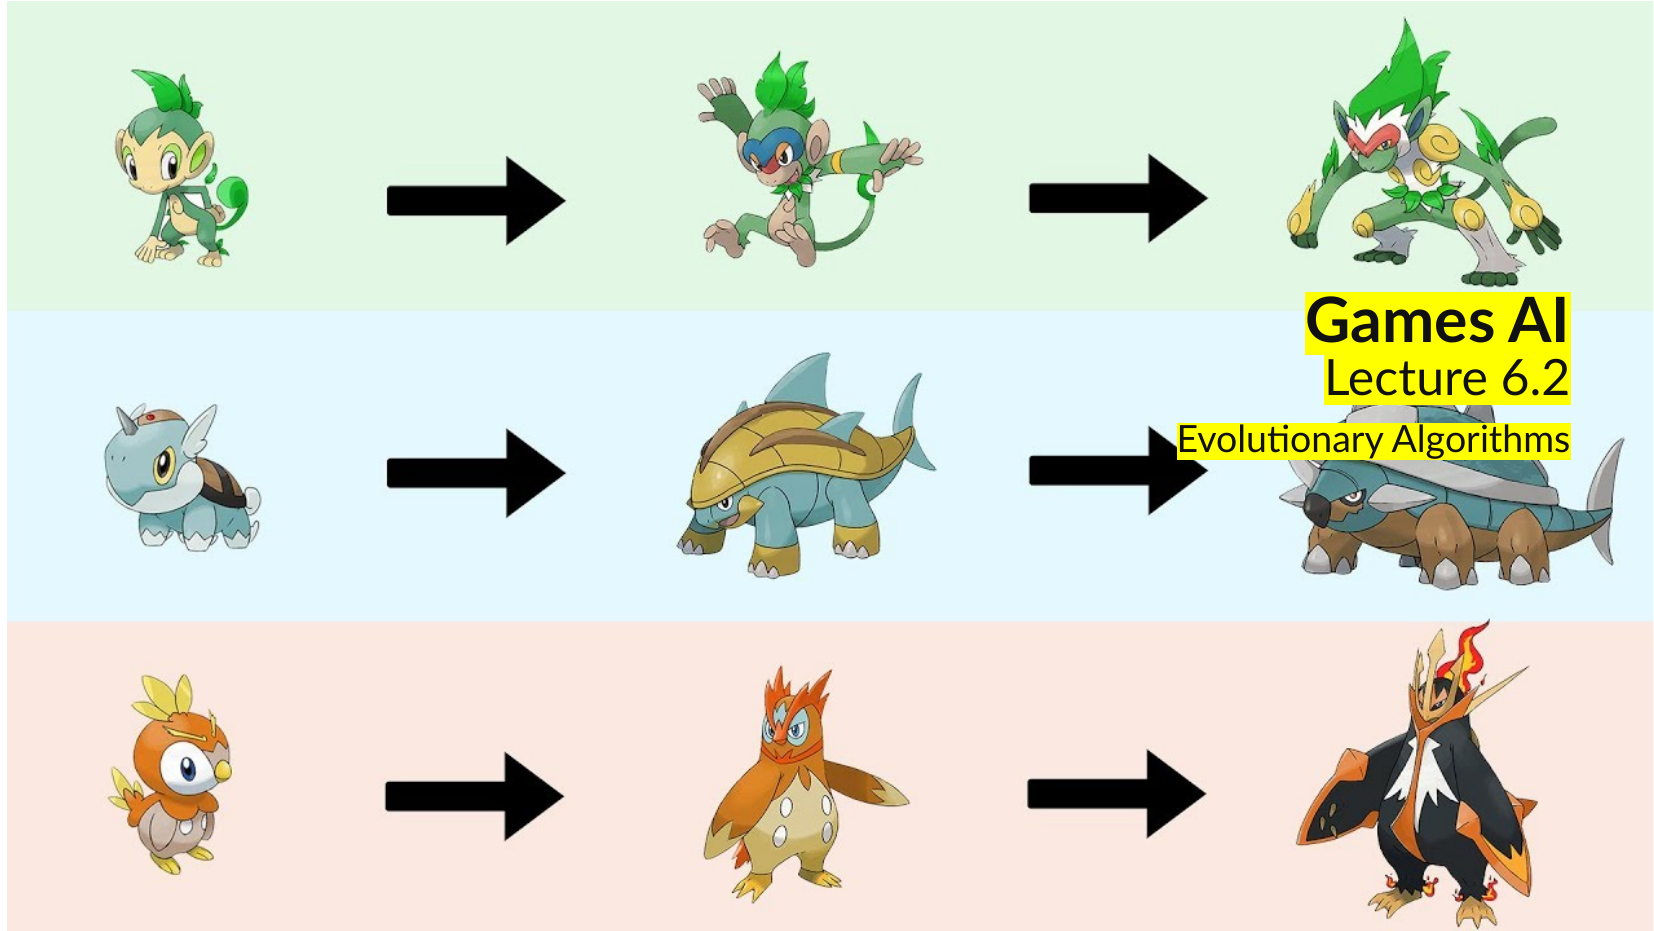

# Games AI
Lecture 6.2
Evolutionary Algorithms